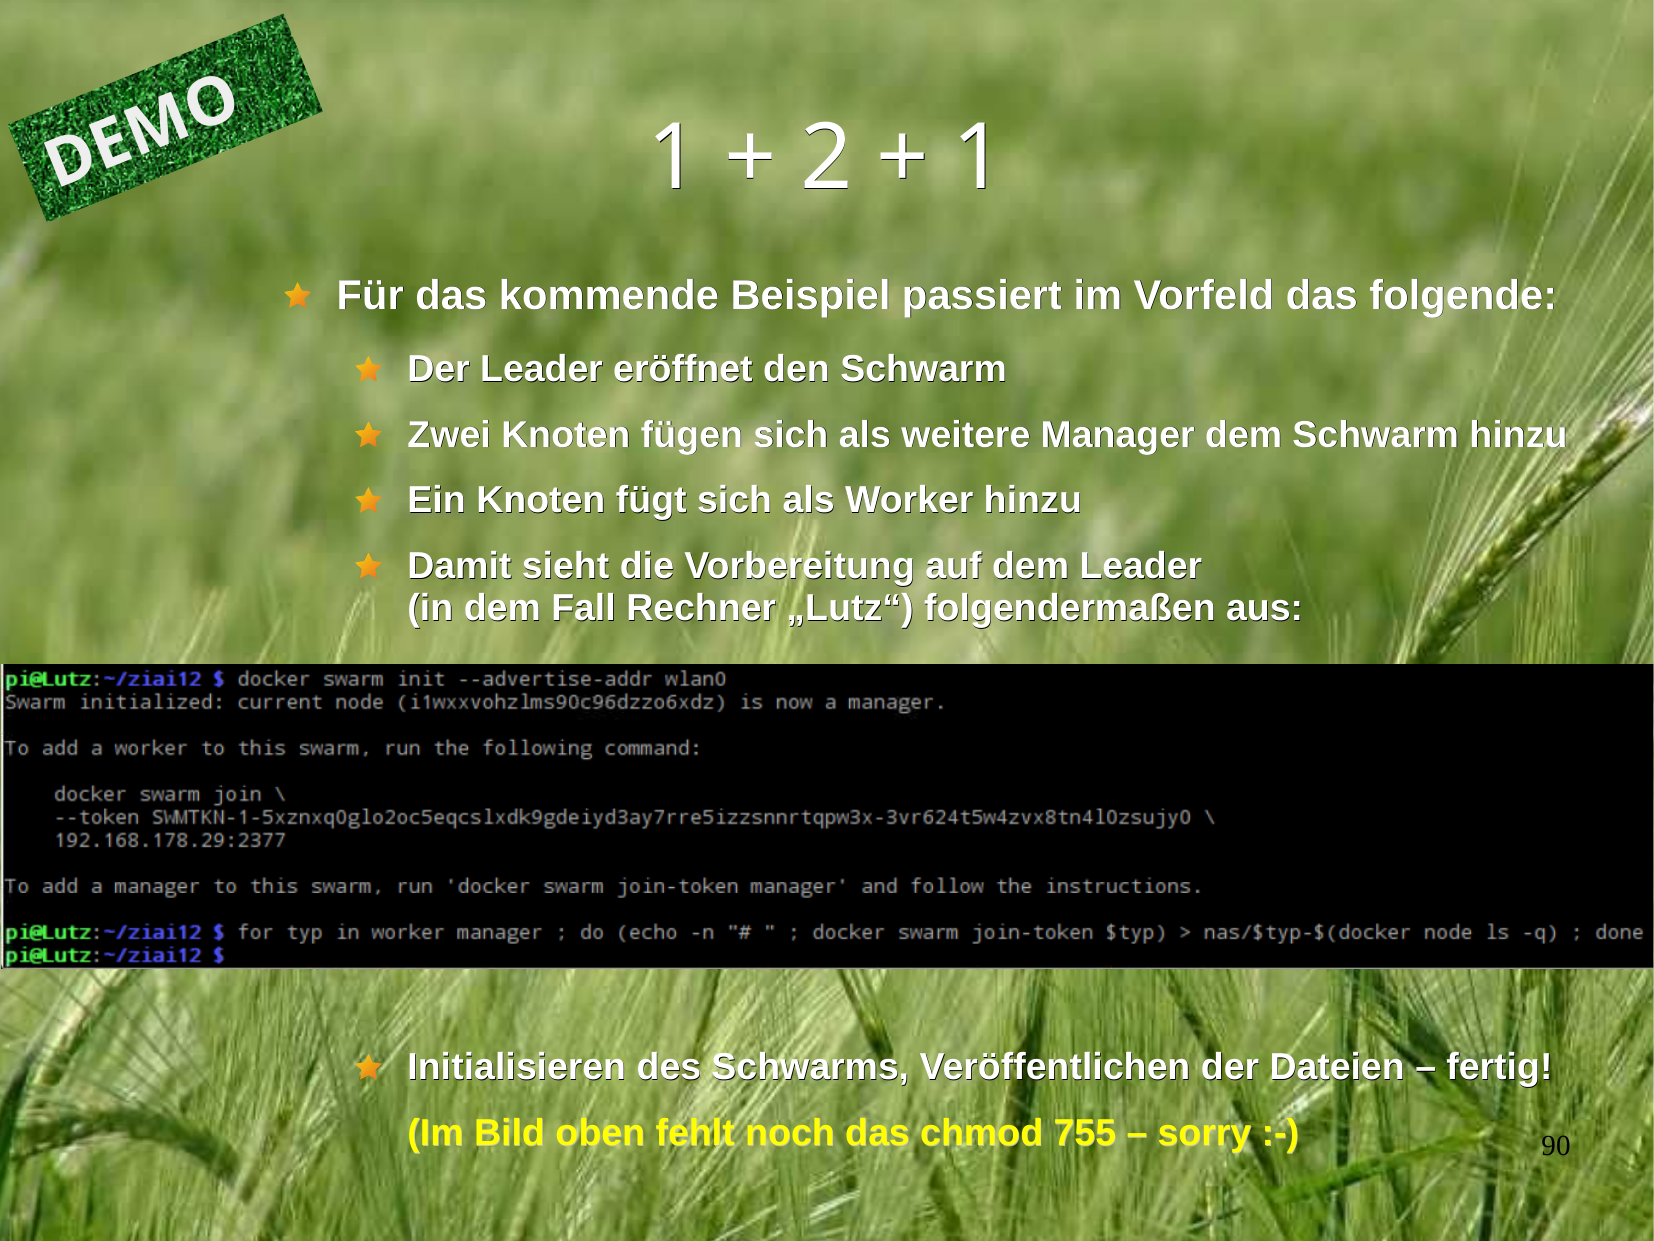

# 1 + 2 + 1
DEMO
Für das kommende Beispiel passiert im Vorfeld das folgende:
Der Leader eröffnet den Schwarm
Zwei Knoten fügen sich als weitere Manager dem Schwarm hinzu
Ein Knoten fügt sich als Worker hinzu
Damit sieht die Vorbereitung auf dem Leader
(in dem Fall Rechner „Lutz“) folgendermaßen aus:
Initialisieren des Schwarms, Veröffentlichen der Dateien – fertig!
(Im Bild oben fehlt noch das chmod 755 – sorry :-)
90